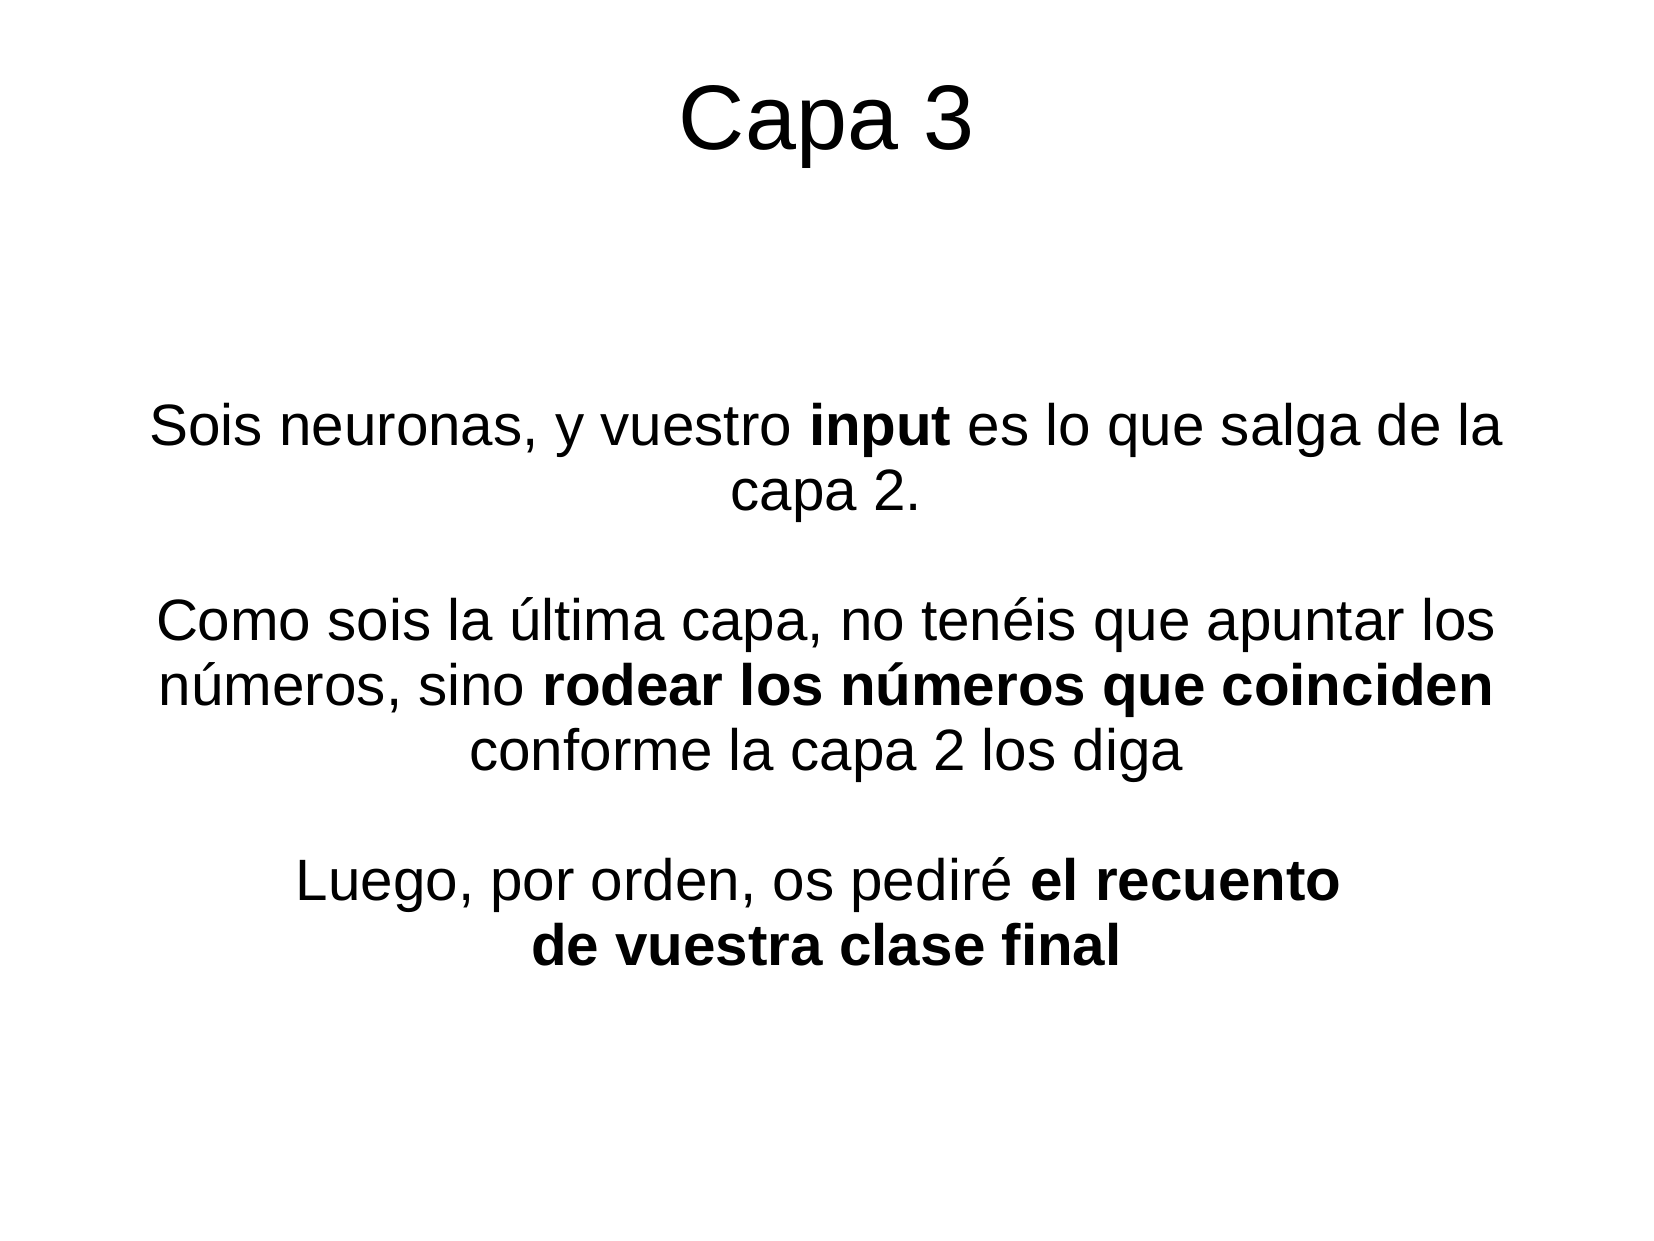

# Capa 3
Sois neuronas, y vuestro input es lo que salga de la capa 2.
Como sois la última capa, no tenéis que apuntar los números, sino rodear los números que coinciden conforme la capa 2 los diga
Luego, por orden, os pediré el recuento
de vuestra clase final